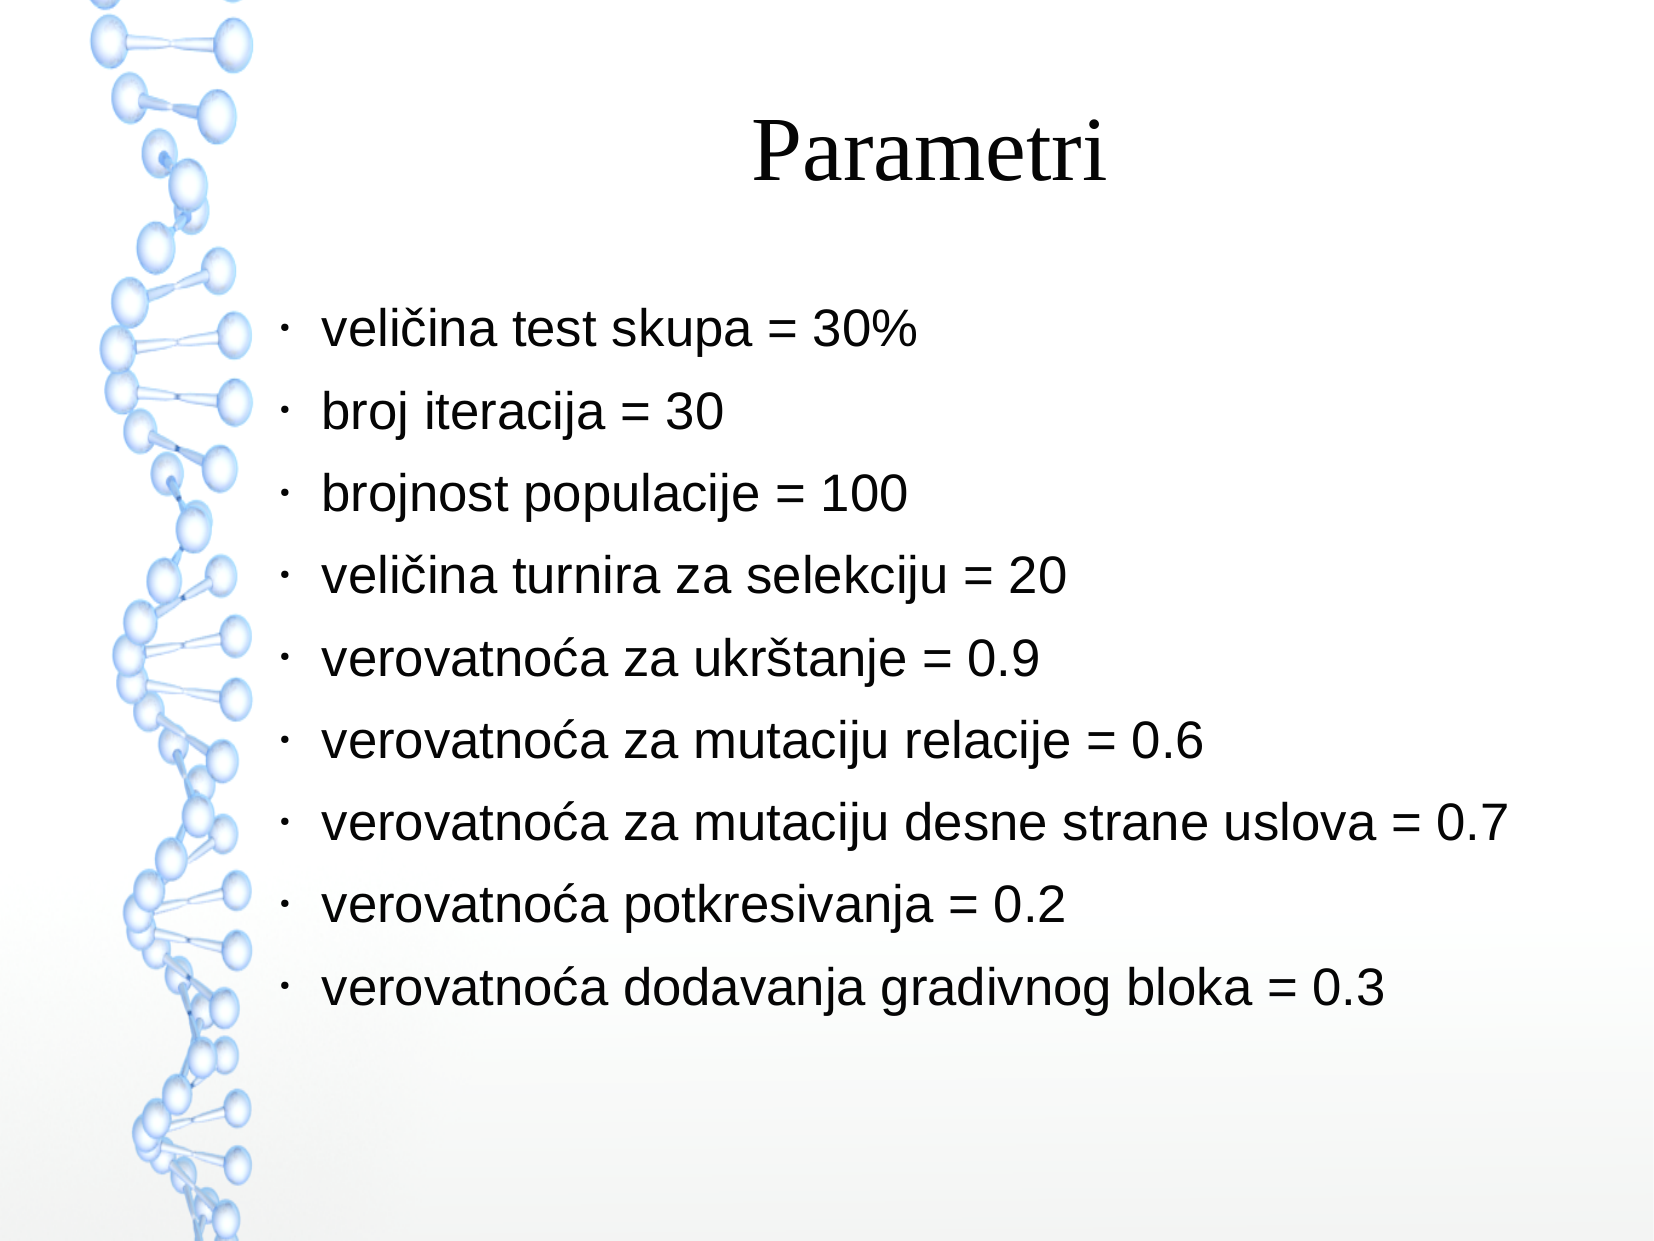

# Parametri
veličina test skupa = 30%
broj iteracija = 30
brojnost populacije = 100
veličina turnira za selekciju = 20
verovatnoća za ukrštanje = 0.9
verovatnoća za mutaciju relacije = 0.6
verovatnoća za mutaciju desne strane uslova = 0.7
verovatnoća potkresivanja = 0.2
verovatnoća dodavanja gradivnog bloka = 0.3